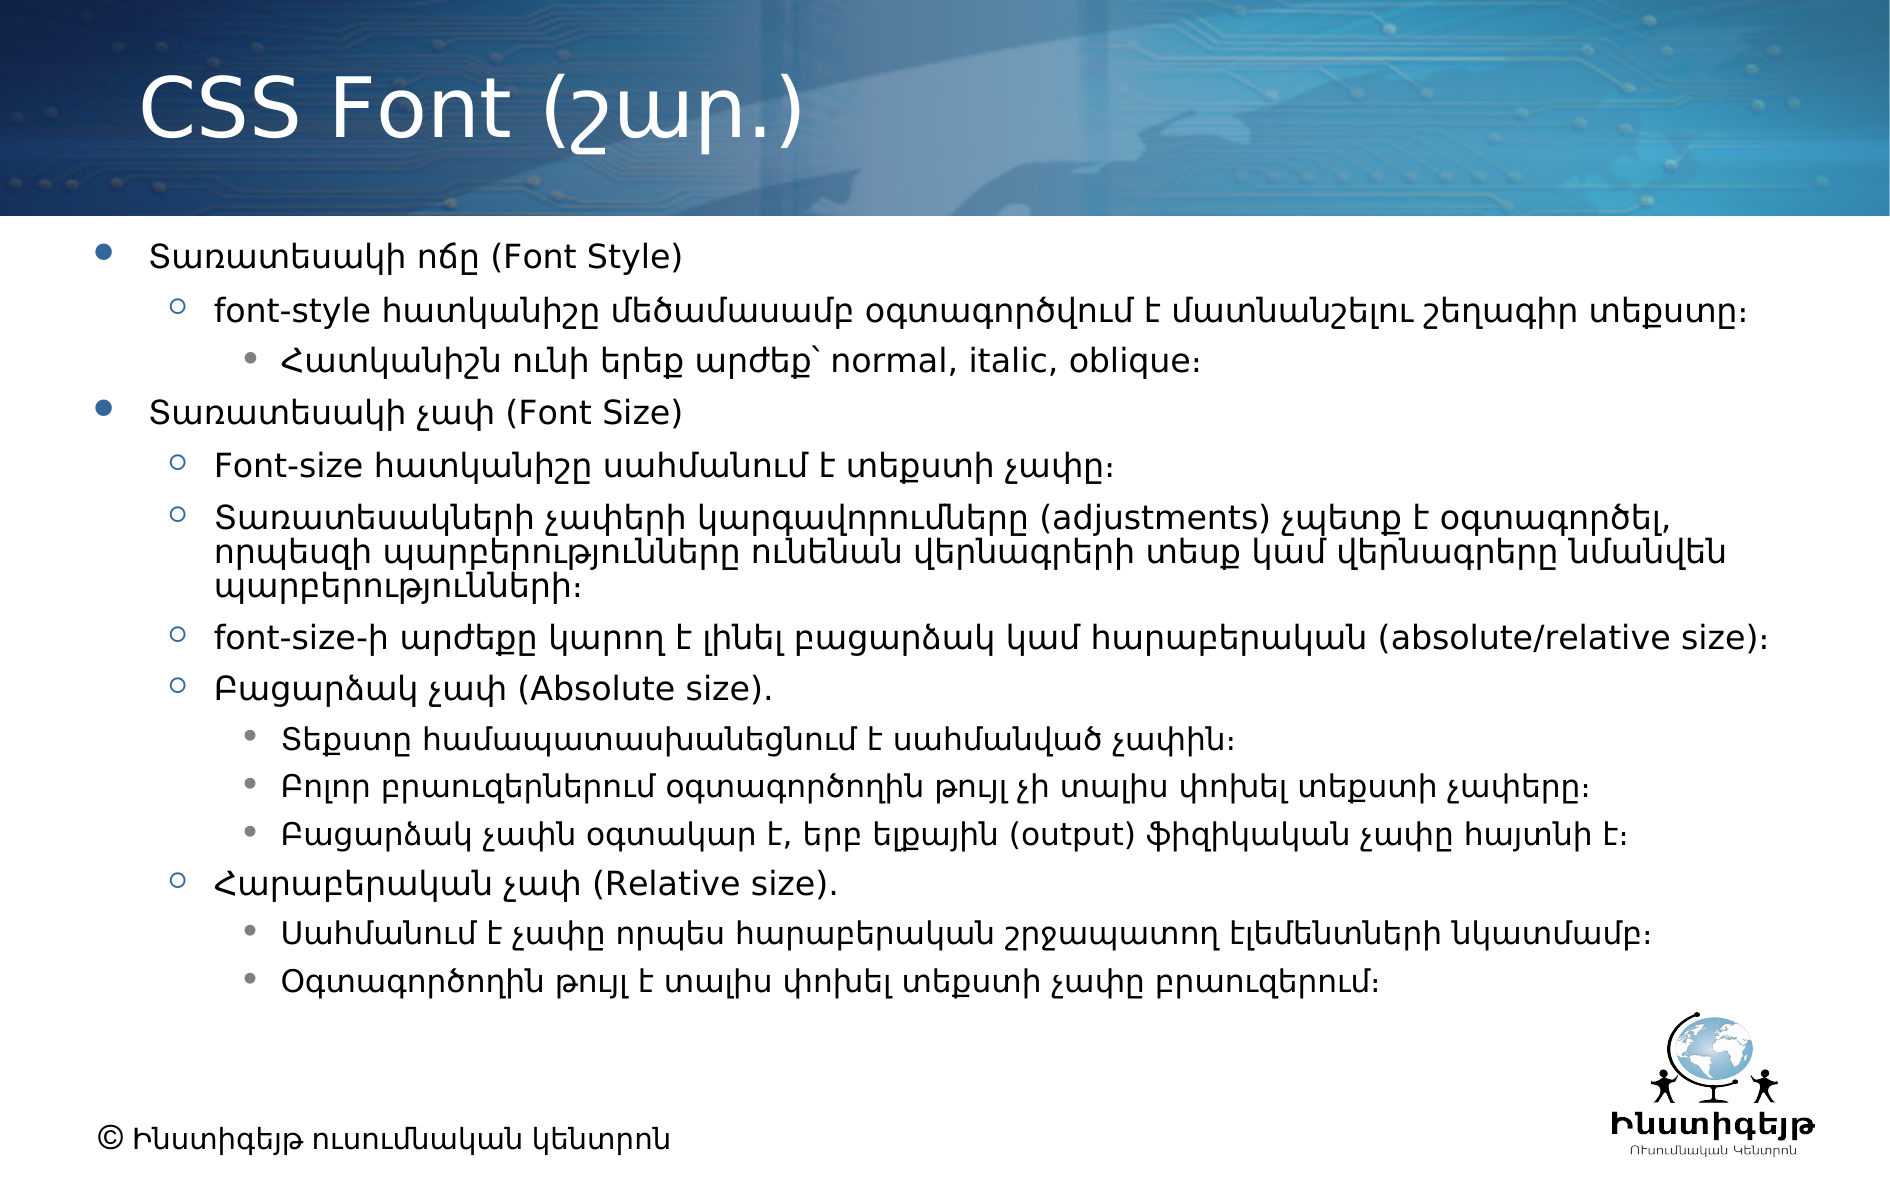

CSS Font (շար․)
# Տառատեսակի ոճը (Font Style)
font-style հատկանիշը մեծամասամբ օգտագործվում է մատնանշելու շեղագիր տեքստը։
Հատկանիշն ունի երեք արժեք՝ normal, italic, oblique։
Տառատեսակի չափ (Font Size)
Font-size հատկանիշը սահմանում է տեքստի չափը։
Տառատեսակների չափերի կարգավորումները (adjustments) չպետք է օգտագործել, որպեսզի պարբերությունները ունենան վերնագրերի տեսք կամ վերնագրերը նմանվեն պարբերությունների։
font-size-ի արժեքը կարող է լինել բացարձակ կամ հարաբերական (absolute/relative size)։
Բացարձակ չափ (Absolute size).
Տեքստը համապատասխանեցնում է սահմանված չափին։
Բոլոր բրաուզերներում օգտագործողին թույլ չի տալիս փոխել տեքստի չափերը։
Բացարձակ չափն օգտակար է, երբ ելքային (output) ֆիզիկական չափը հայտնի է։
Հարաբերական չափ (Relative size).
Սահմանում է չափը որպես հարաբերական շրջապատող էլեմենտների նկատմամբ։
Օգտագործողին թույլ է տալիս փոխել տեքստի չափը բրաուզերում։